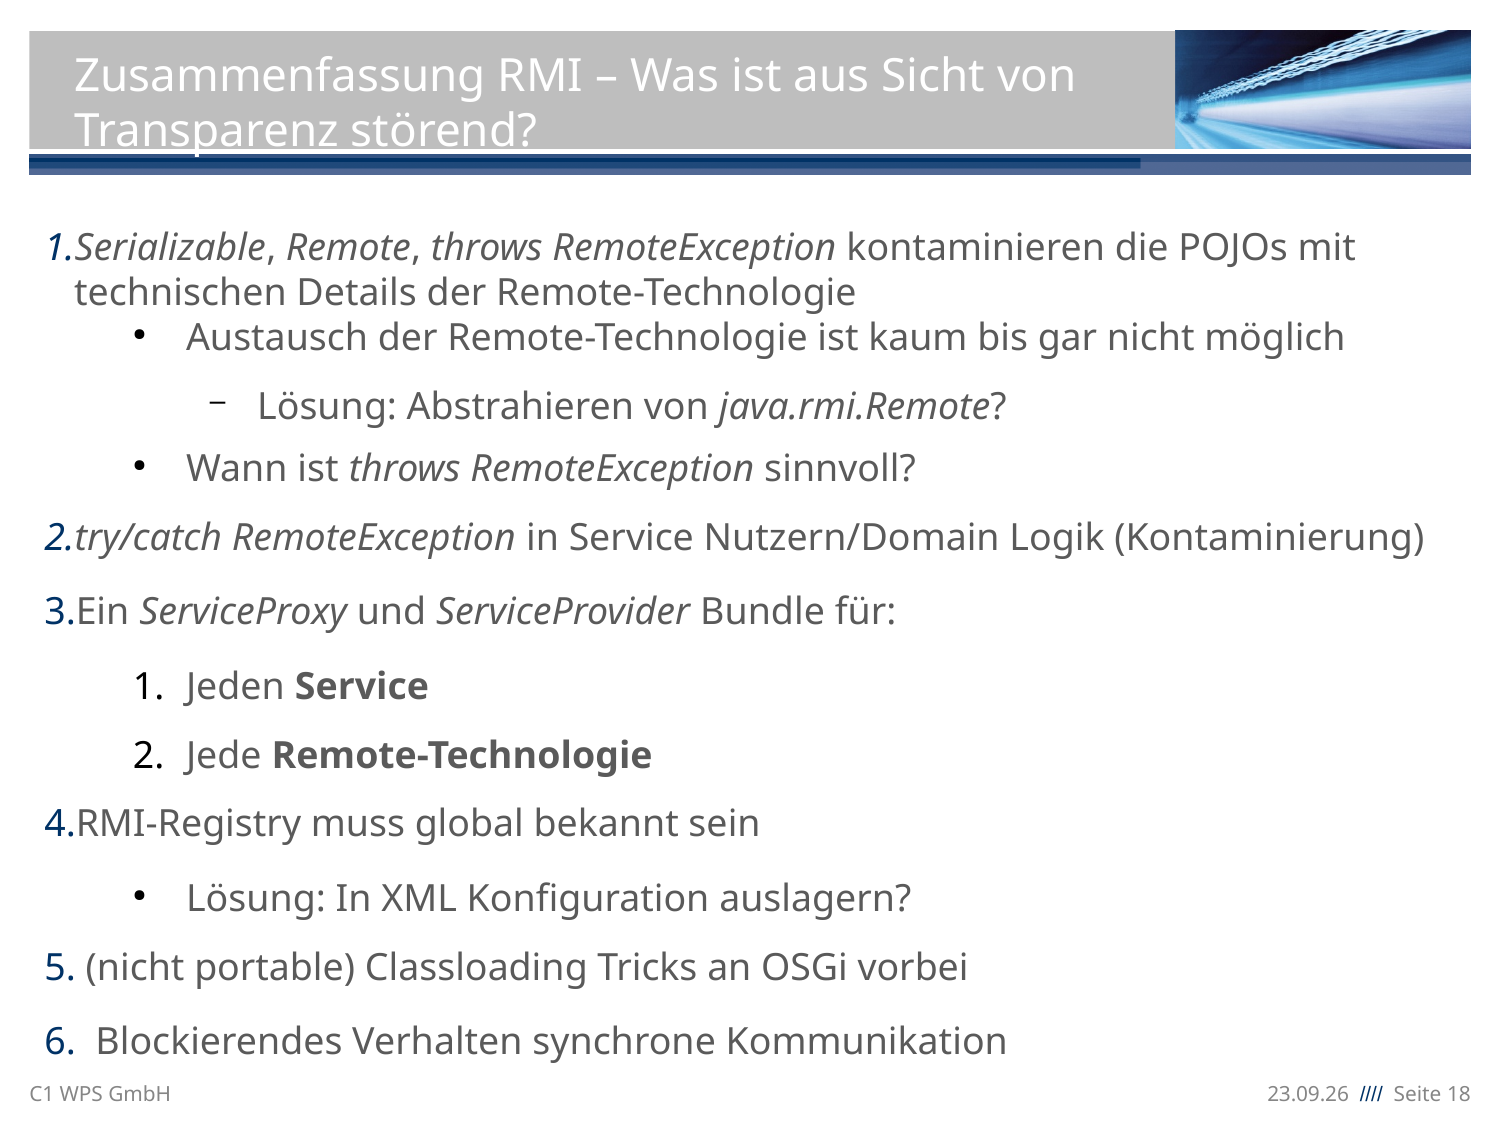

# Zusammenfassung RMI – Was ist aus Sicht von Transparenz störend?
Serializable, Remote, throws RemoteException kontaminieren die POJOs mit technischen Details der Remote-Technologie
Austausch der Remote-Technologie ist kaum bis gar nicht möglich
Lösung: Abstrahieren von java.rmi.Remote?
Wann ist throws RemoteException sinnvoll?
try/catch RemoteException in Service Nutzern/Domain Logik (Kontaminierung)
Ein ServiceProxy und ServiceProvider Bundle für:
Jeden Service
Jede Remote-Technologie
RMI-Registry muss global bekannt sein
Lösung: In XML Konfiguration auslagern?
 (nicht portable) Classloading Tricks an OSGi vorbei
 Blockierendes Verhalten synchrone Kommunikation